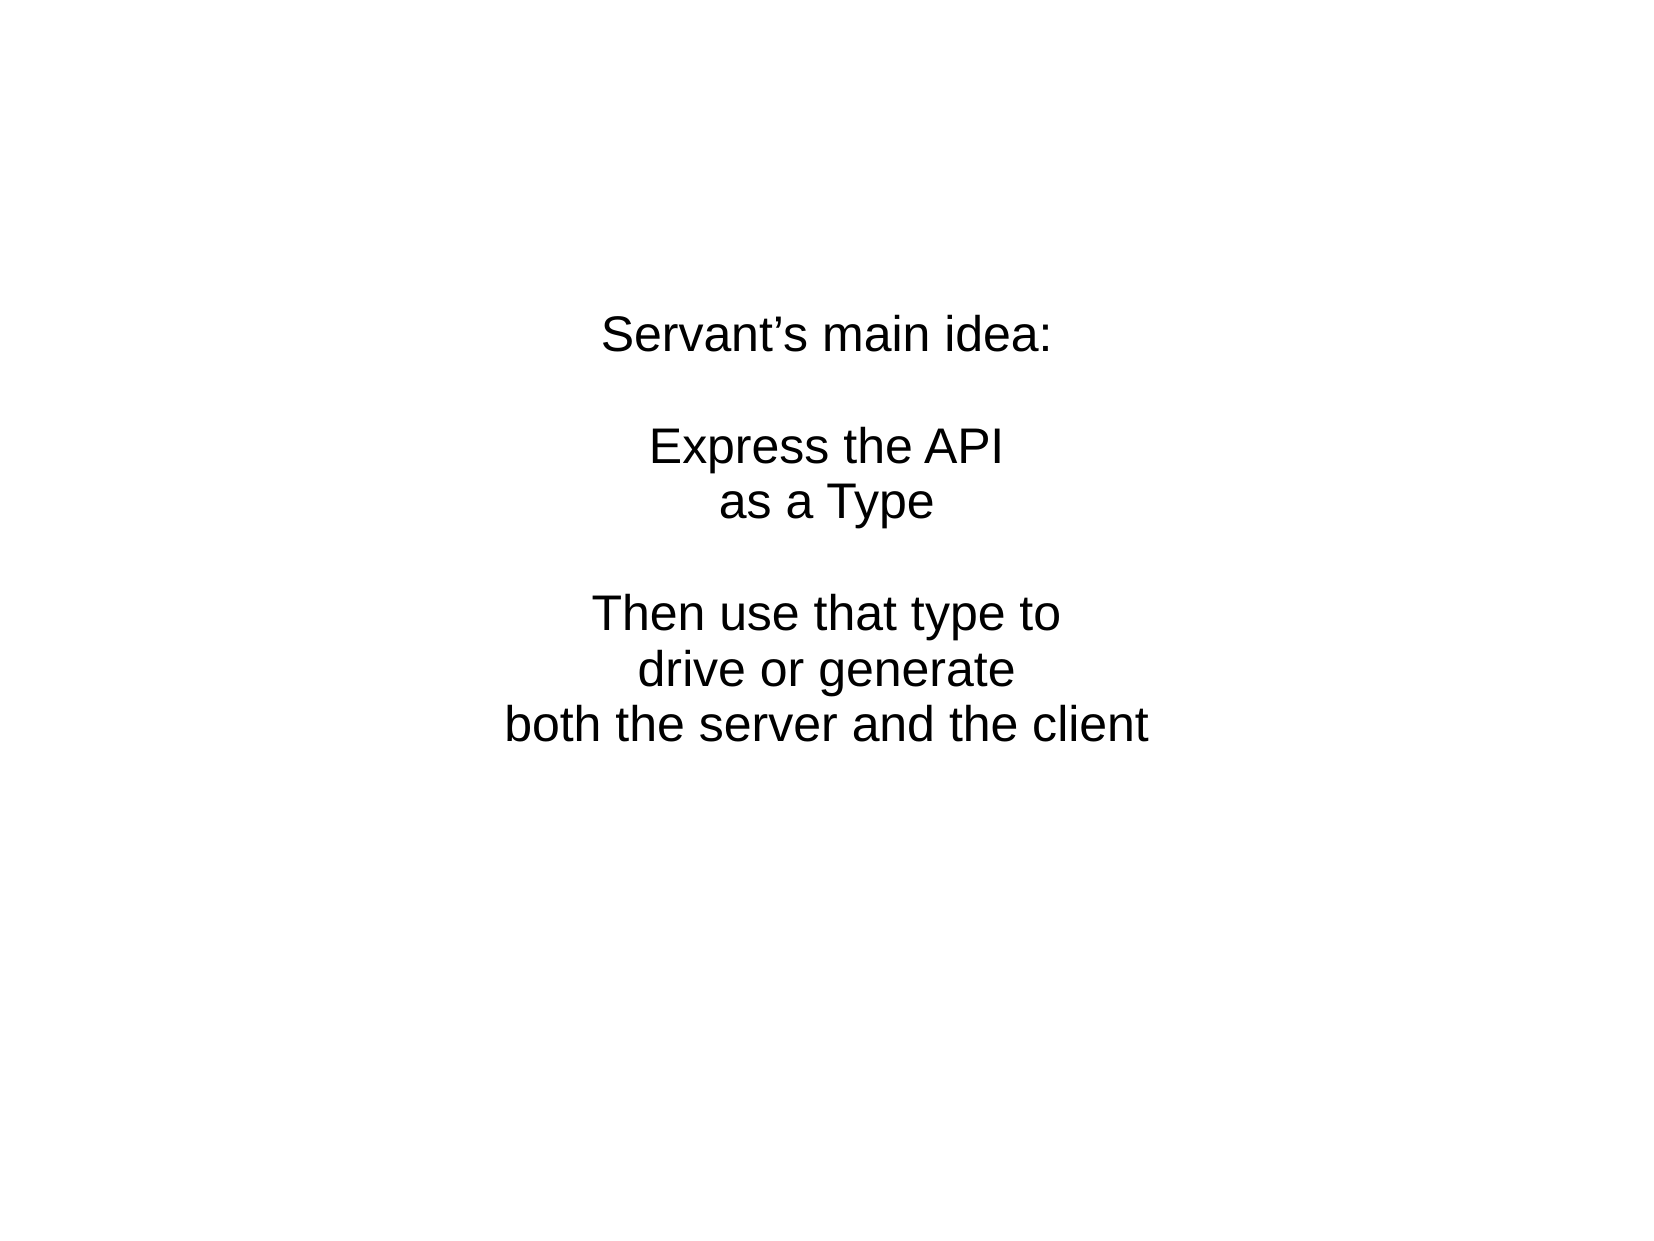

# Servant’s main idea: Express the API
as a Type
Then use that type to
drive or generate
both the server and the client